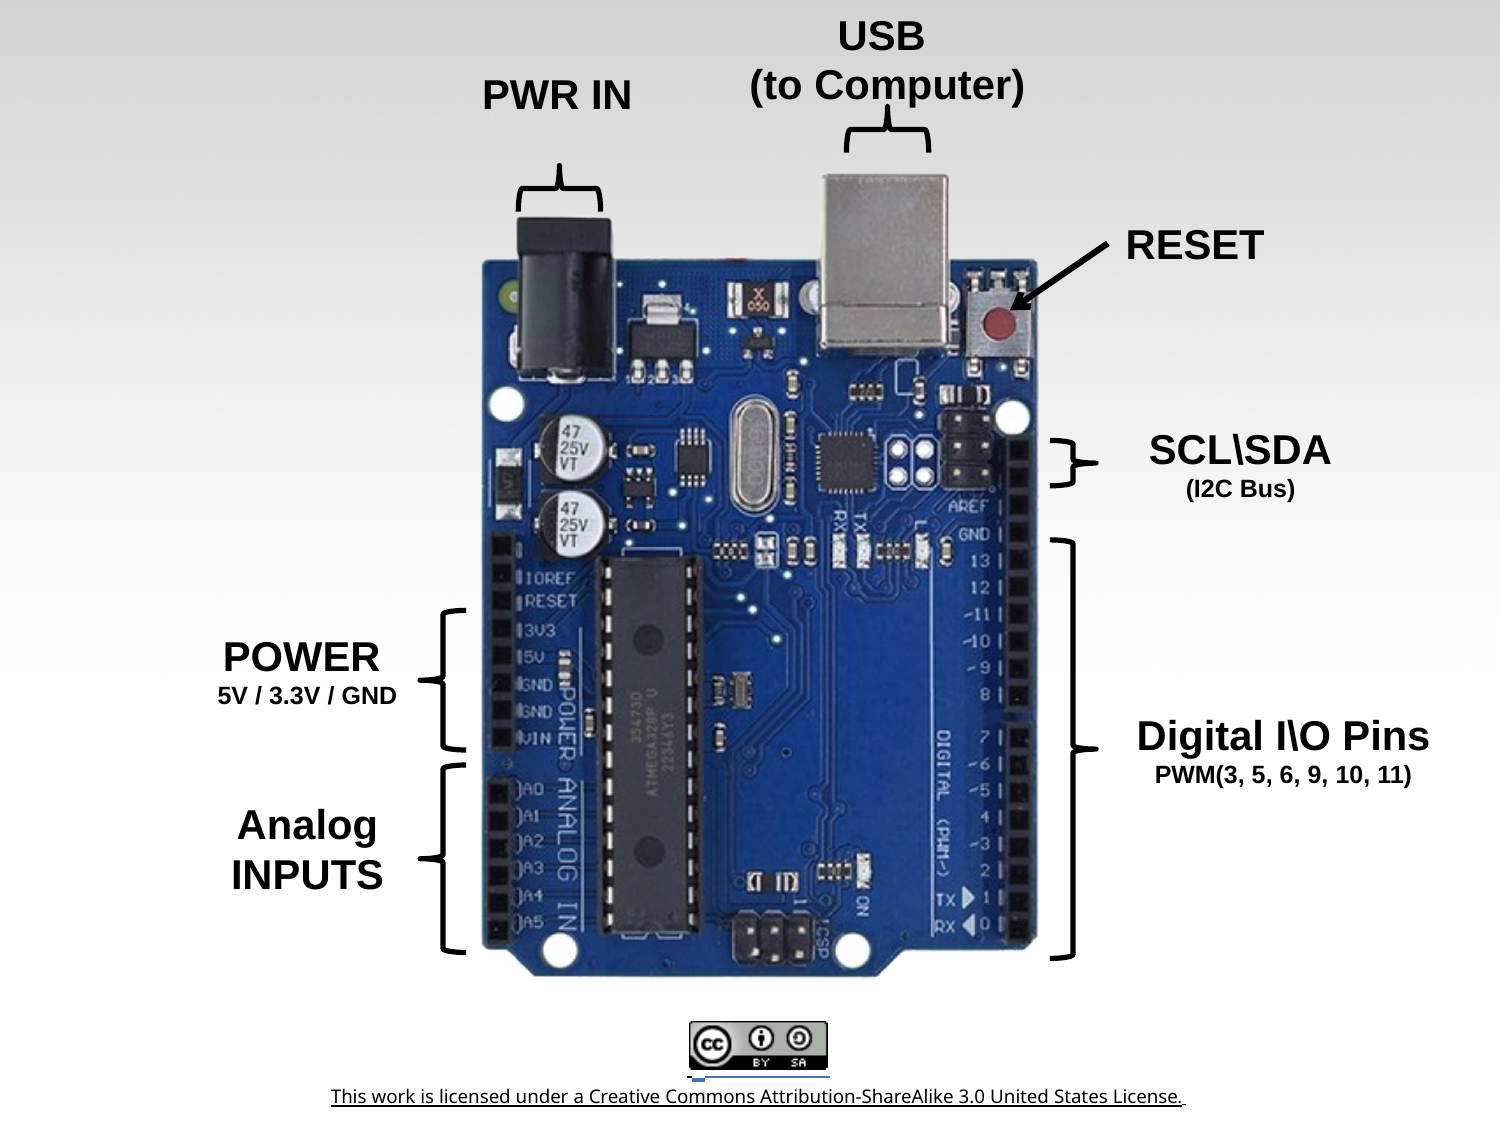

USB
(to Computer)
PWR IN
RESET
SCL\SDA
(I2C Bus)
POWER
5V / 3.3V / GND
Digital I\O Pins
PWM(3, 5, 6, 9, 10, 11)
Analog INPUTS